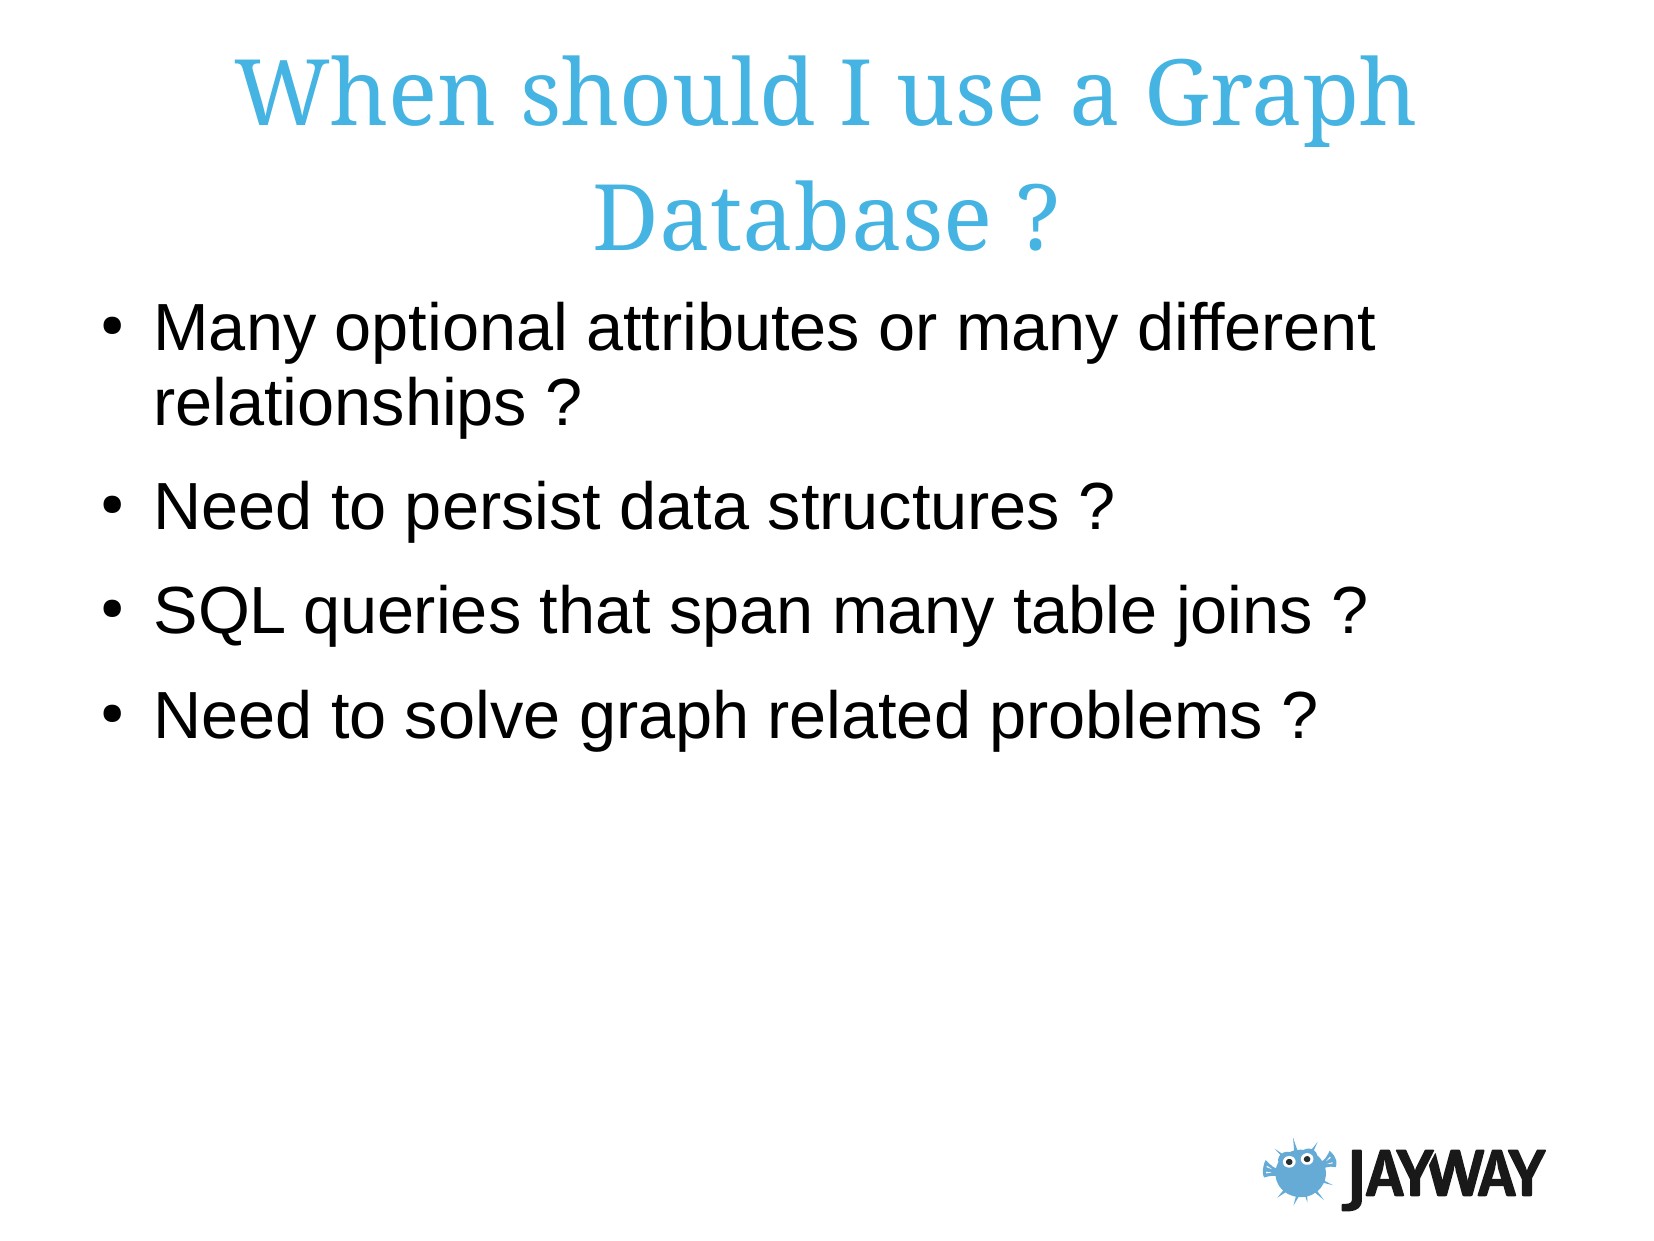

# When should I use a Graph Database ?
Many optional attributes or many different relationships ?
Need to persist data structures ?
SQL queries that span many table joins ?
Need to solve graph related problems ?